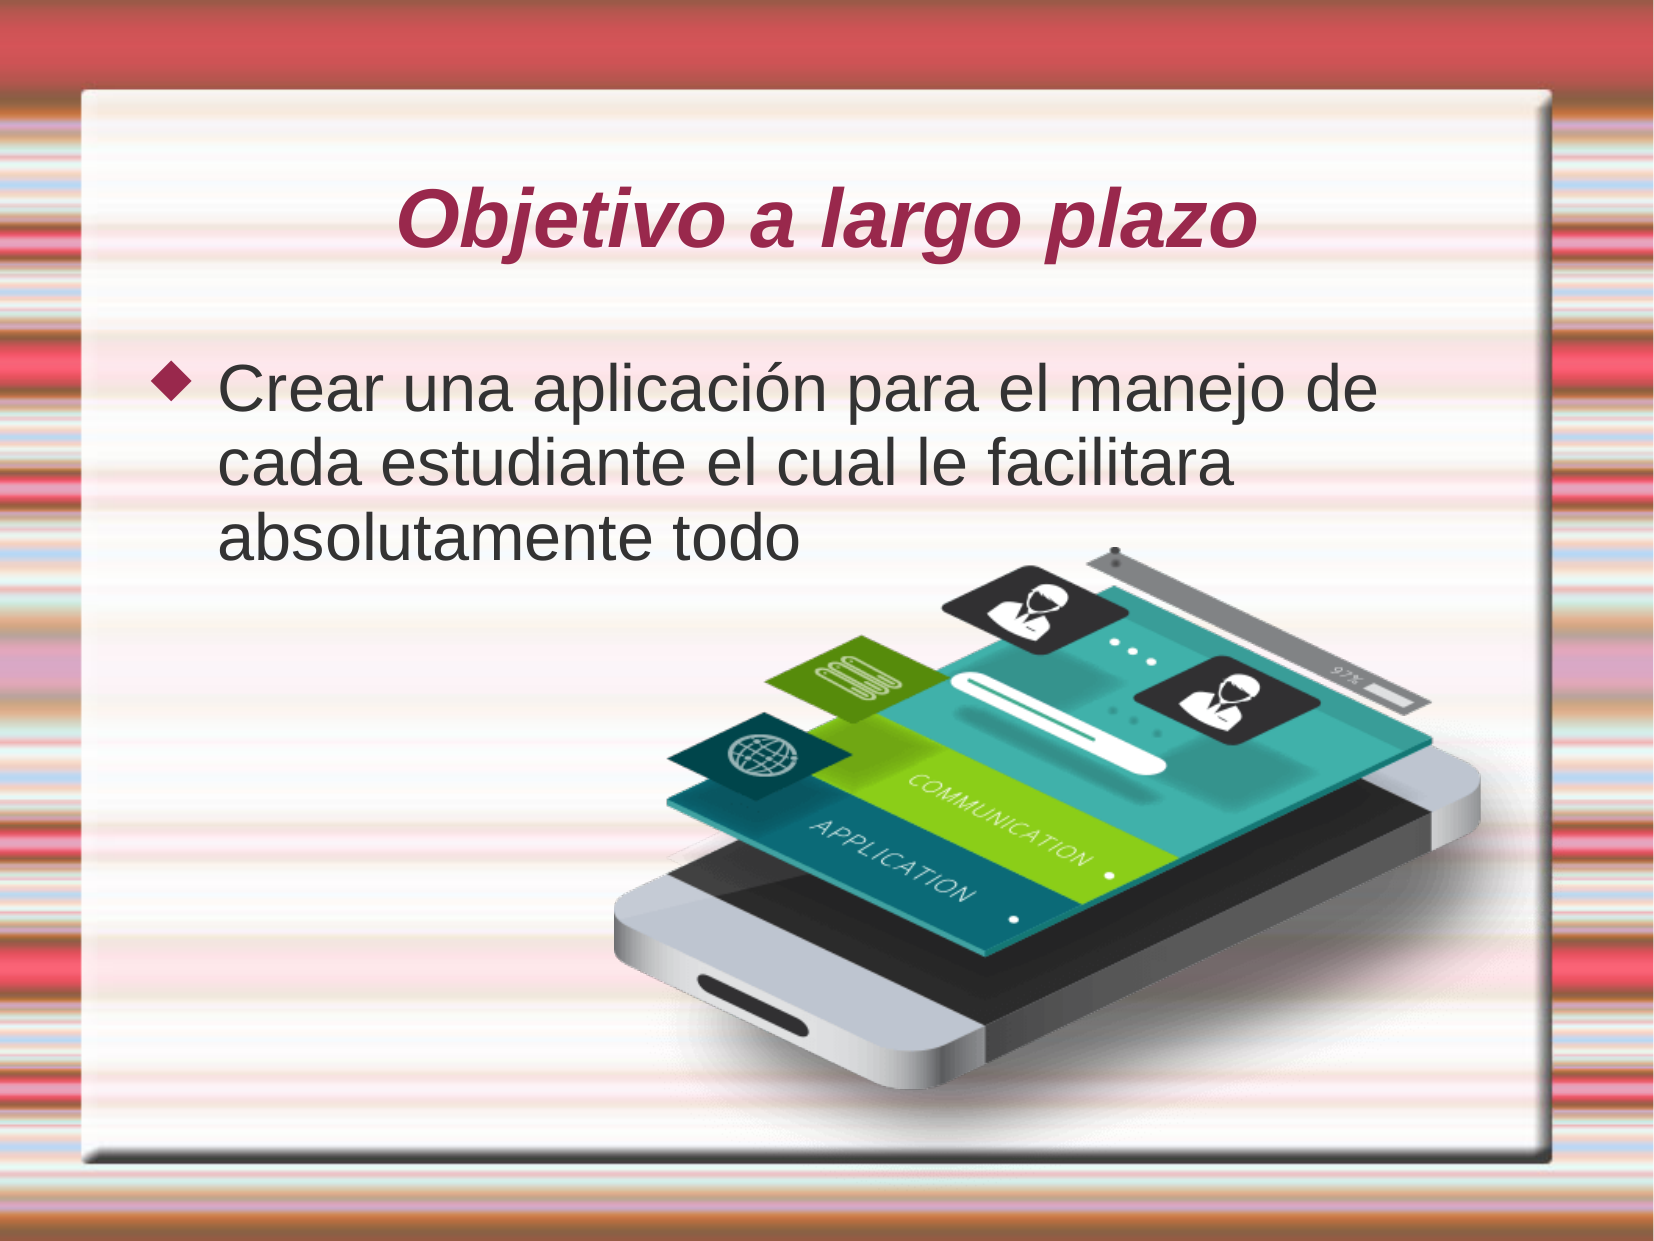

# Objetivo a largo plazo
Crear una aplicación para el manejo de cada estudiante el cual le facilitara
absolutamente todo